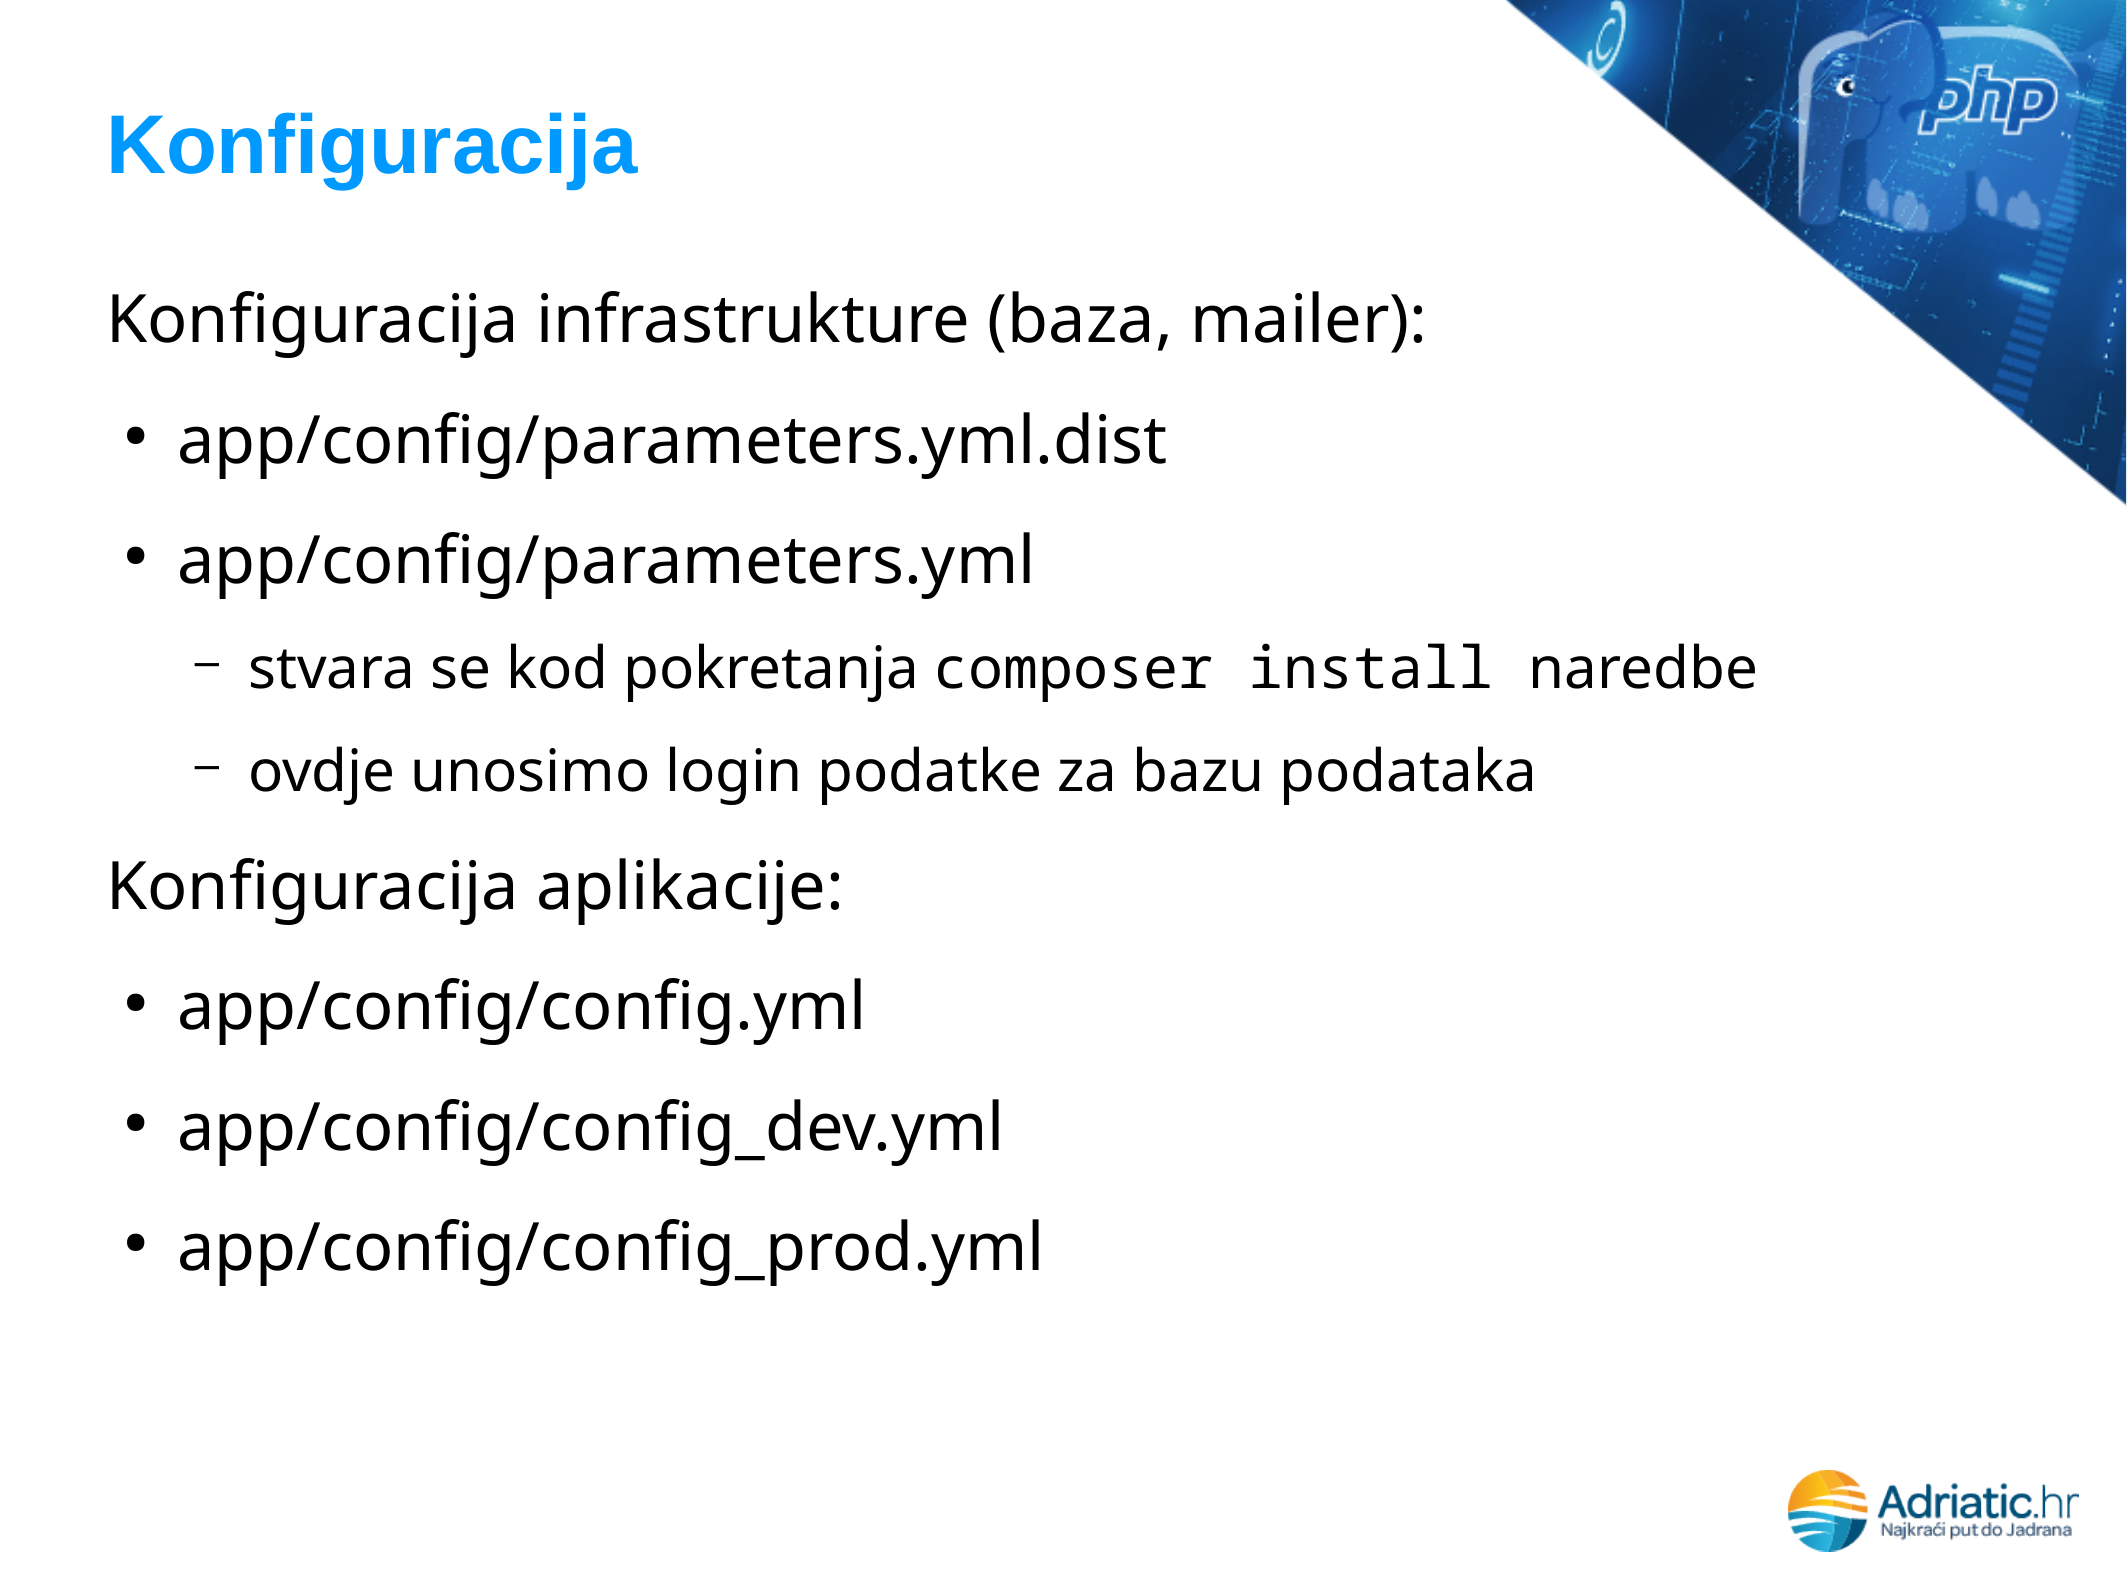

# Konfiguracija
Konfiguracija infrastrukture (baza, mailer):
app/config/parameters.yml.dist
app/config/parameters.yml
stvara se kod pokretanja composer install naredbe
ovdje unosimo login podatke za bazu podataka
Konfiguracija aplikacije:
app/config/config.yml
app/config/config_dev.yml
app/config/config_prod.yml